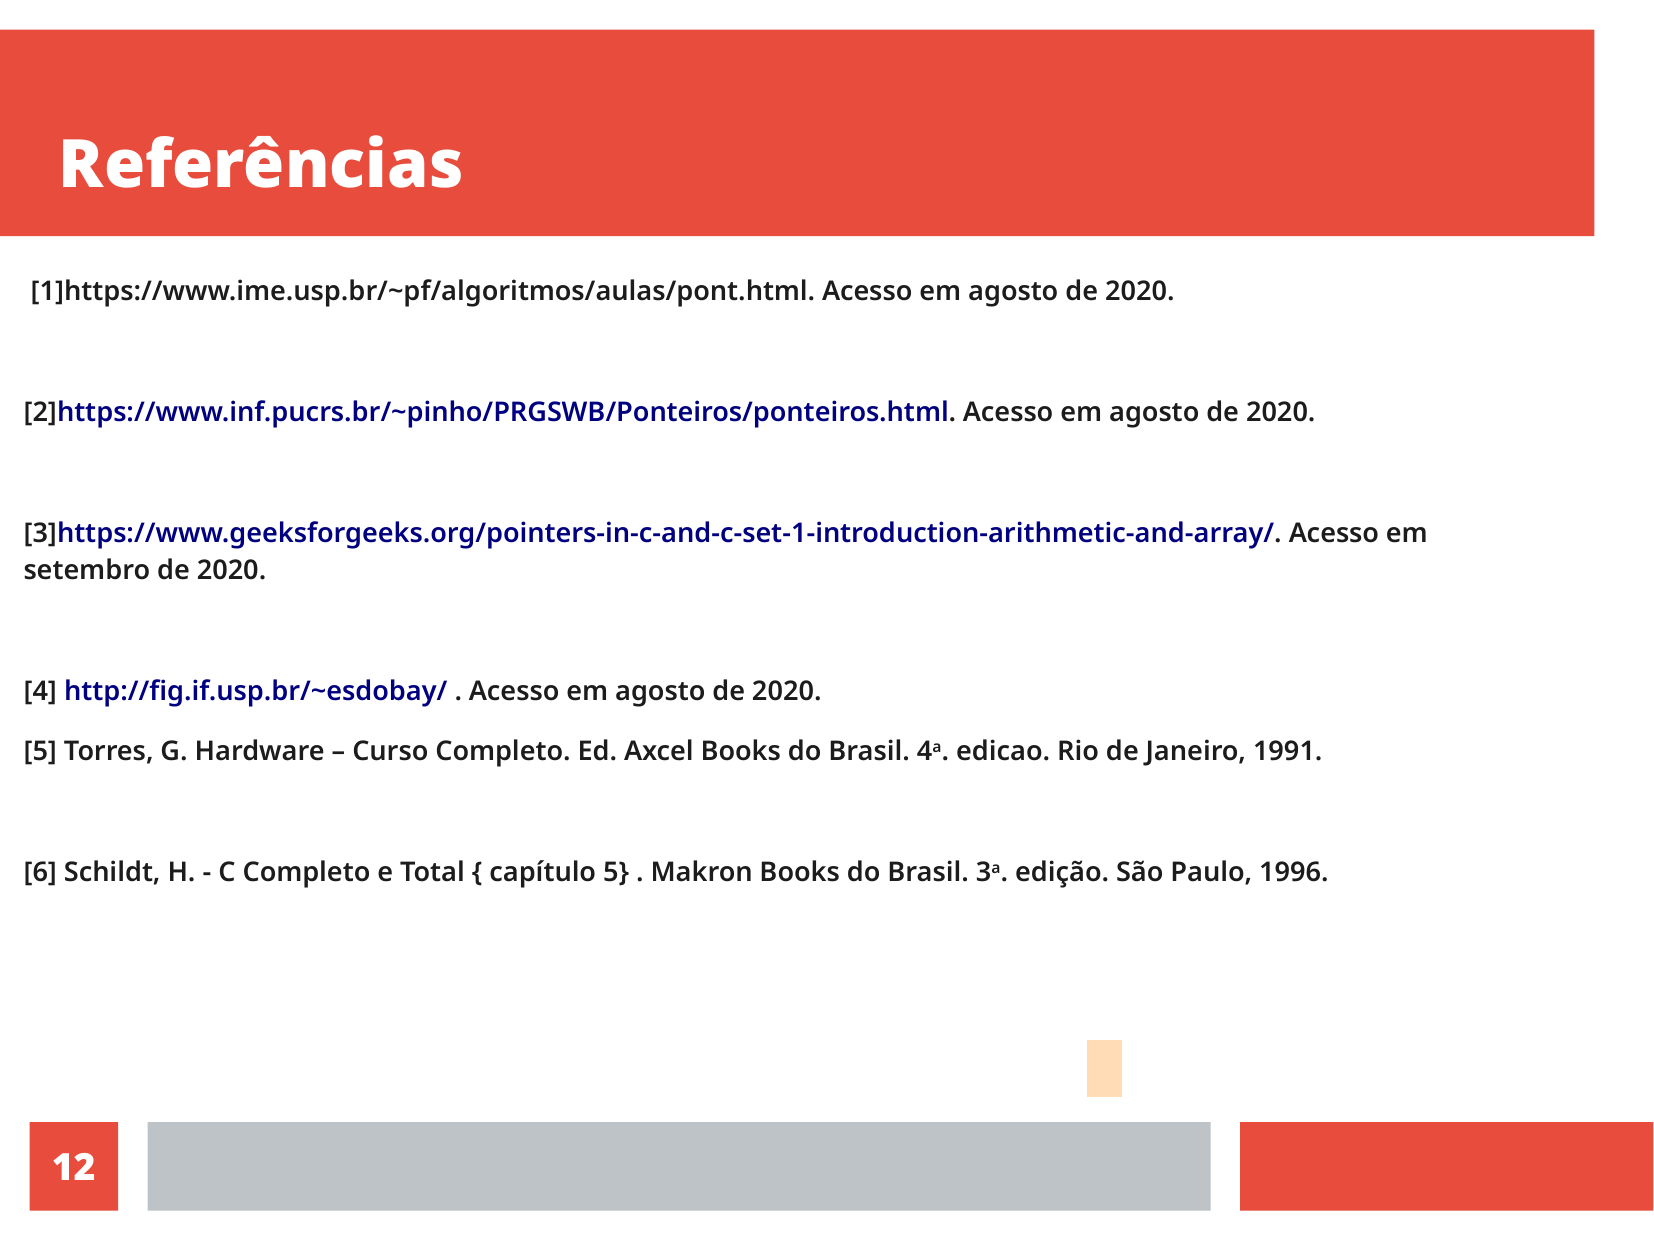

# Referências
 [1]https://www.ime.usp.br/~pf/algoritmos/aulas/pont.html. Acesso em agosto de 2020.
[2]https://www.inf.pucrs.br/~pinho/PRGSWB/Ponteiros/ponteiros.html. Acesso em agosto de 2020.
[3]https://www.geeksforgeeks.org/pointers-in-c-and-c-set-1-introduction-arithmetic-and-array/. Acesso em setembro de 2020.
[4] http://fig.if.usp.br/~esdobay/ . Acesso em agosto de 2020.
[5] Torres, G. Hardware – Curso Completo. Ed. Axcel Books do Brasil. 4a. edicao. Rio de Janeiro, 1991.
[6] Schildt, H. - C Completo e Total { capítulo 5} . Makron Books do Brasil. 3a. edição. São Paulo, 1996.
| |
| --- |
12